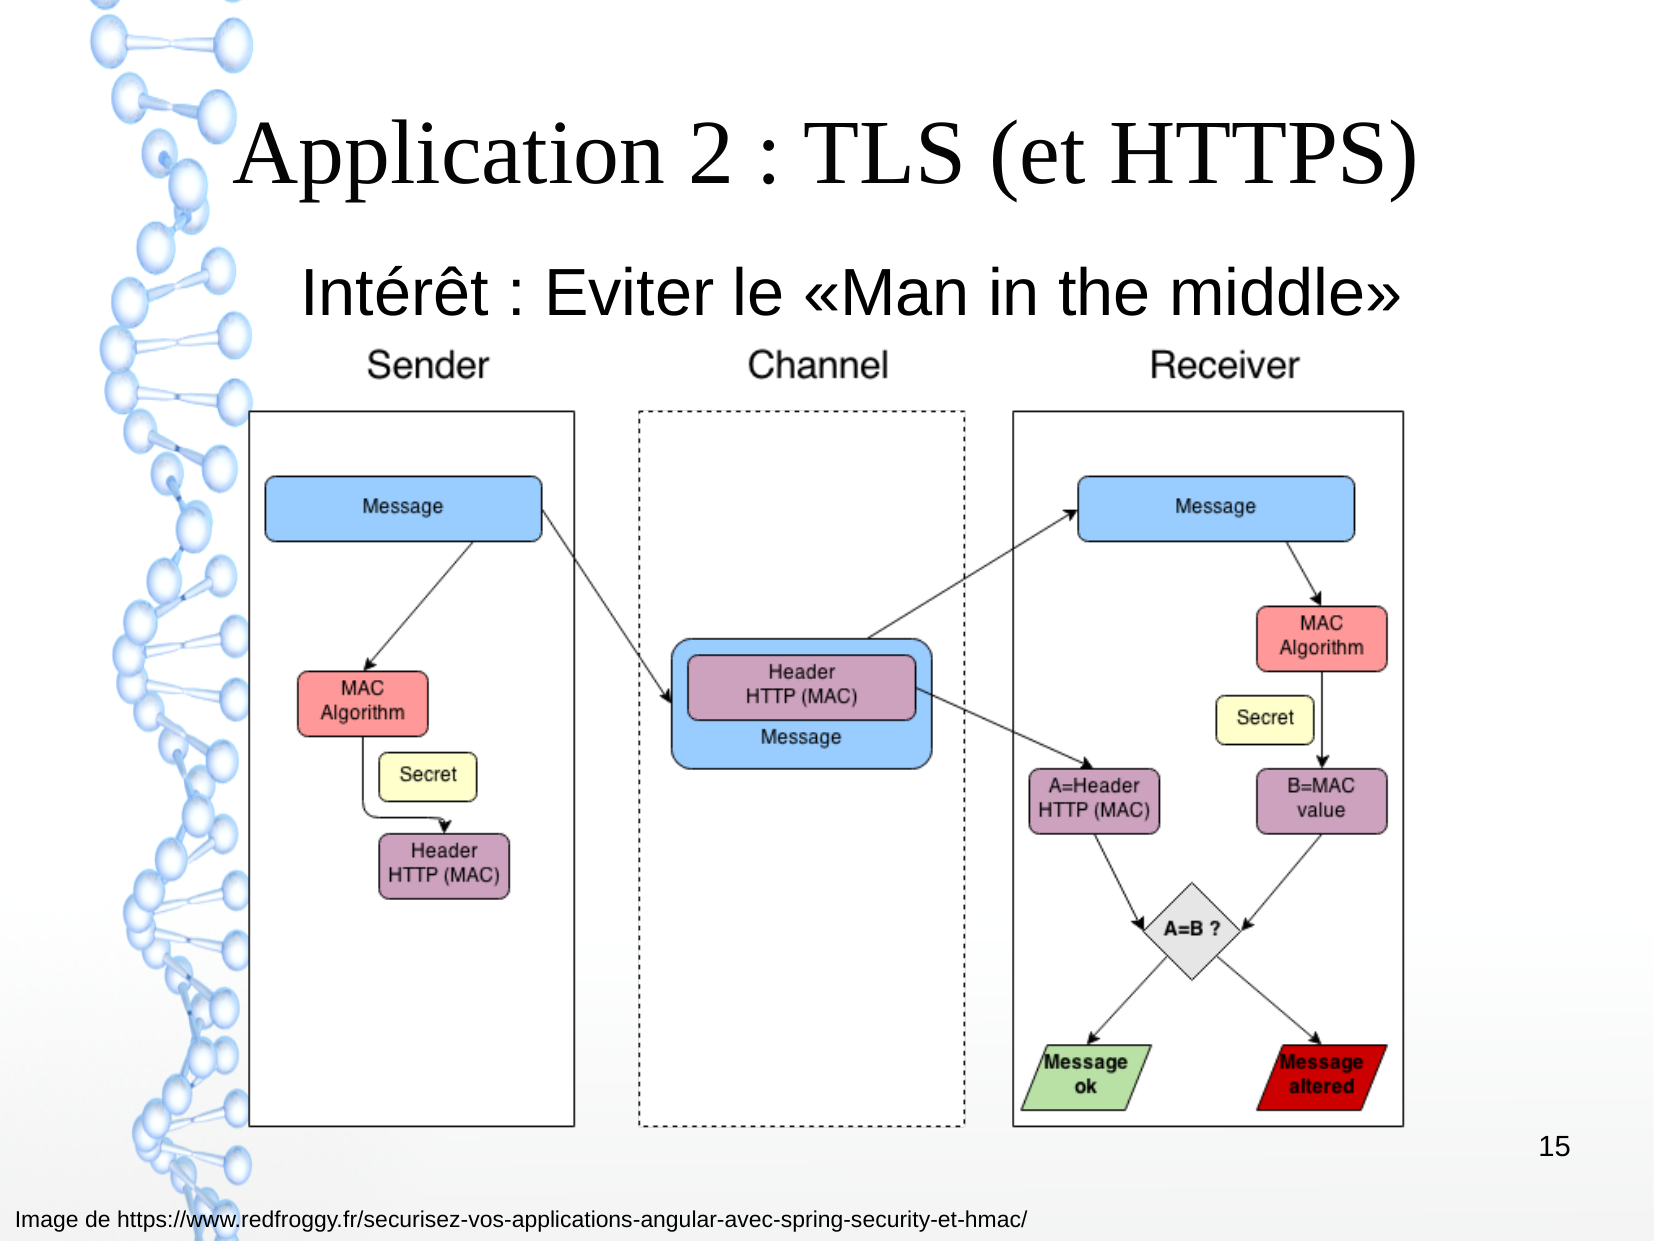

# Application 2 : TLS (et HTTPS)
Intérêt : Eviter le «Man in the middle»
15
Image de https://www.redfroggy.fr/securisez-vos-applications-angular-avec-spring-security-et-hmac/